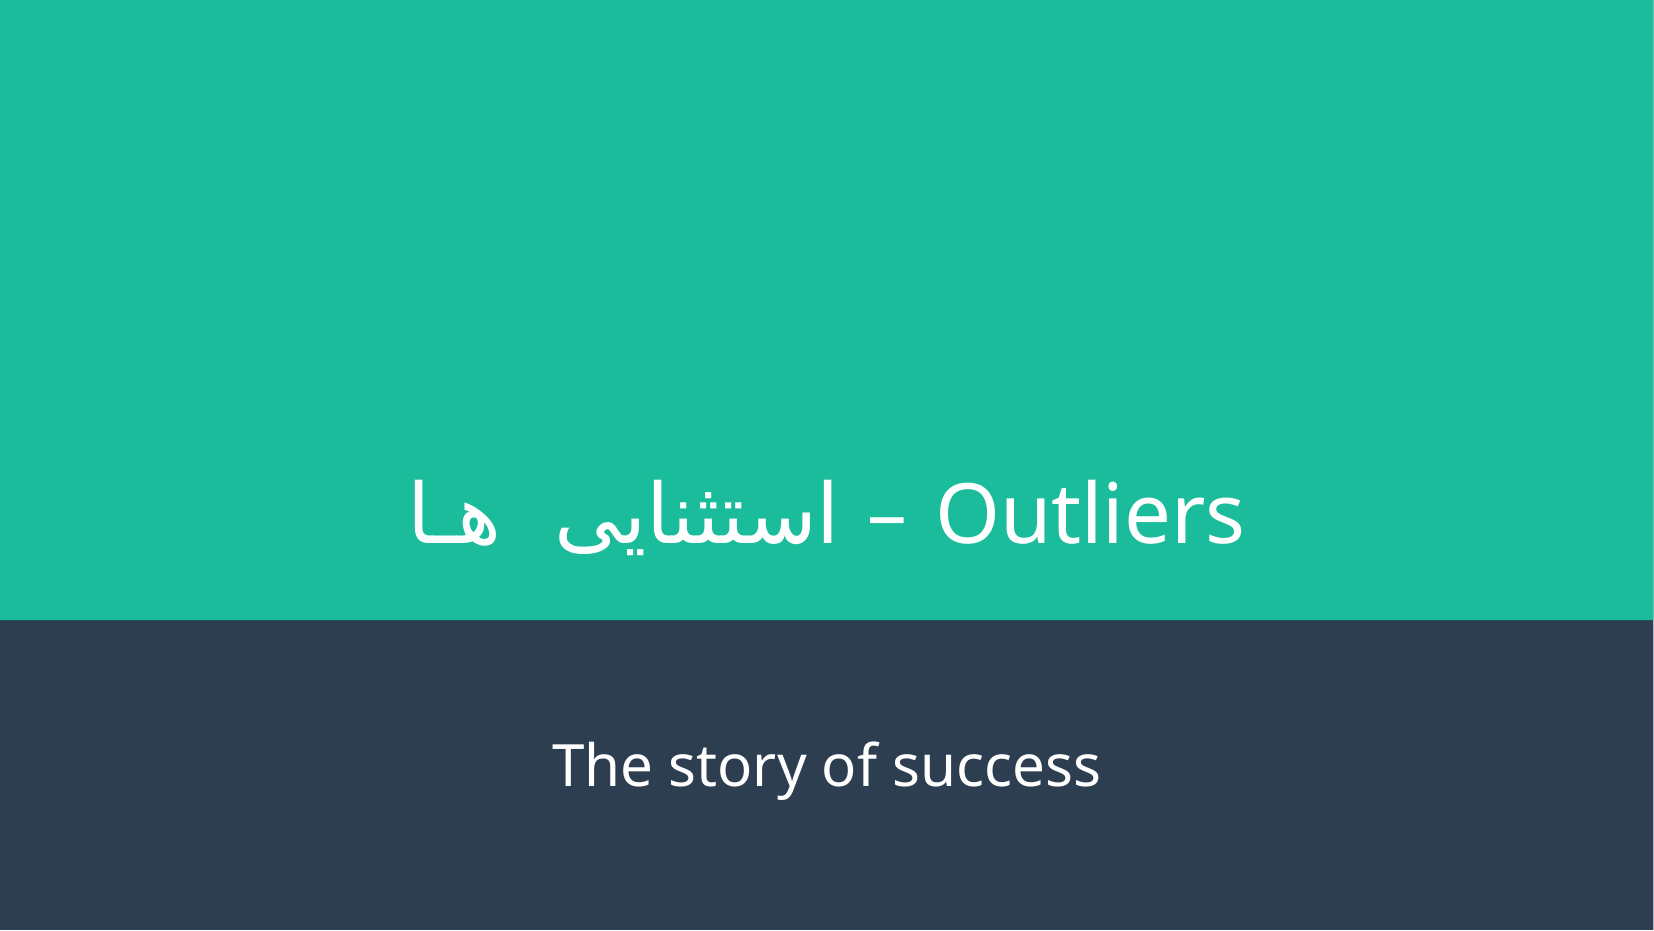

# Outliers – استثنایی‌ هـا
The story of success